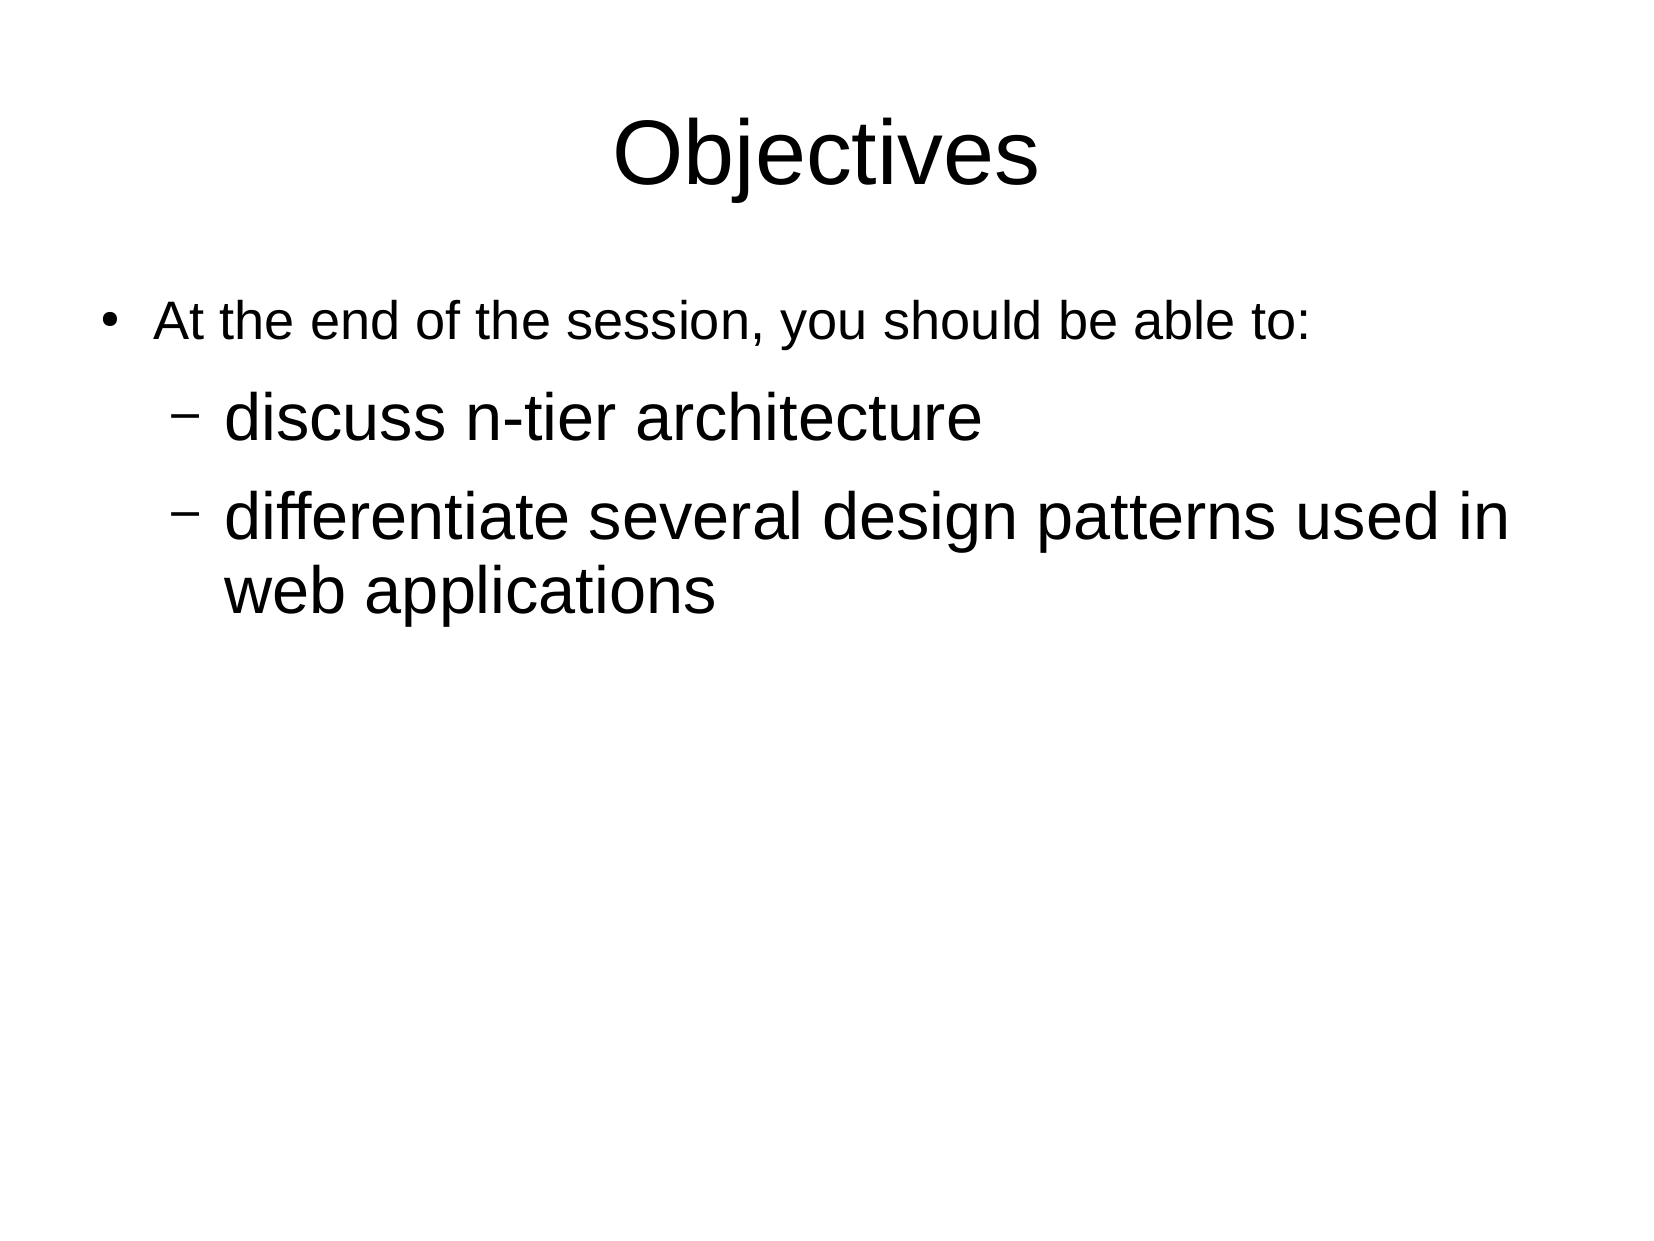

# Objectives
At the end of the session, you should be able to:
discuss n-tier architecture
differentiate several design patterns used in web applications